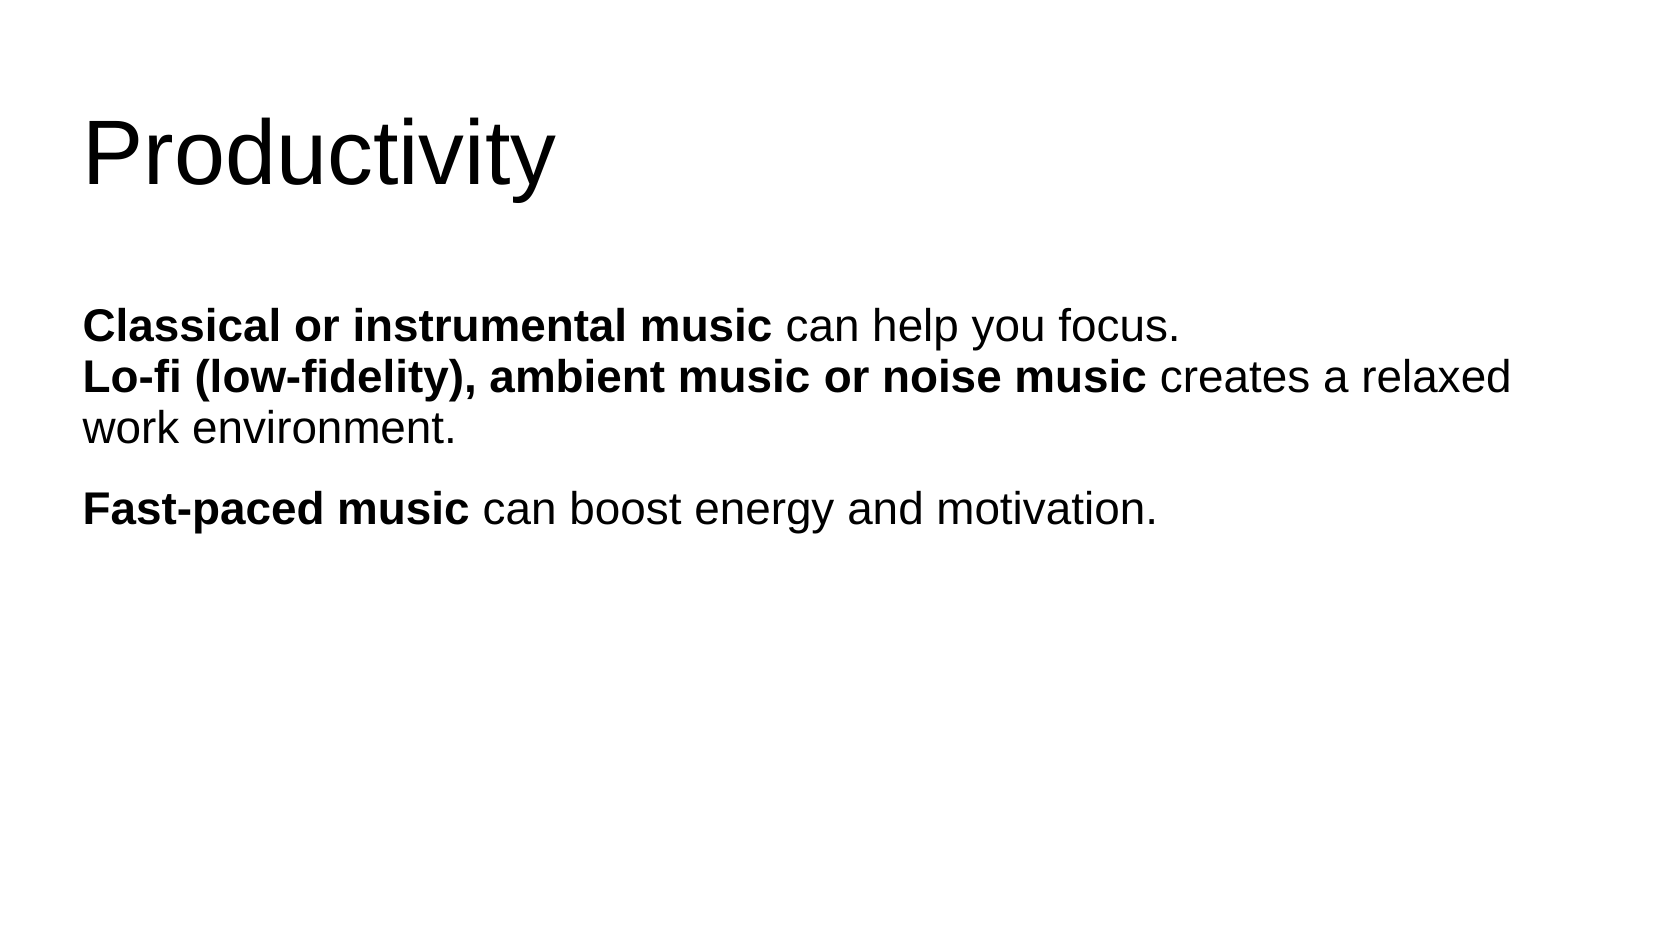

# Productivity
Classical or instrumental music can help you focus.
Lo-fi (low-fidelity), ambient music or noise music creates a relaxed work environment.
Fast-paced music can boost energy and motivation.